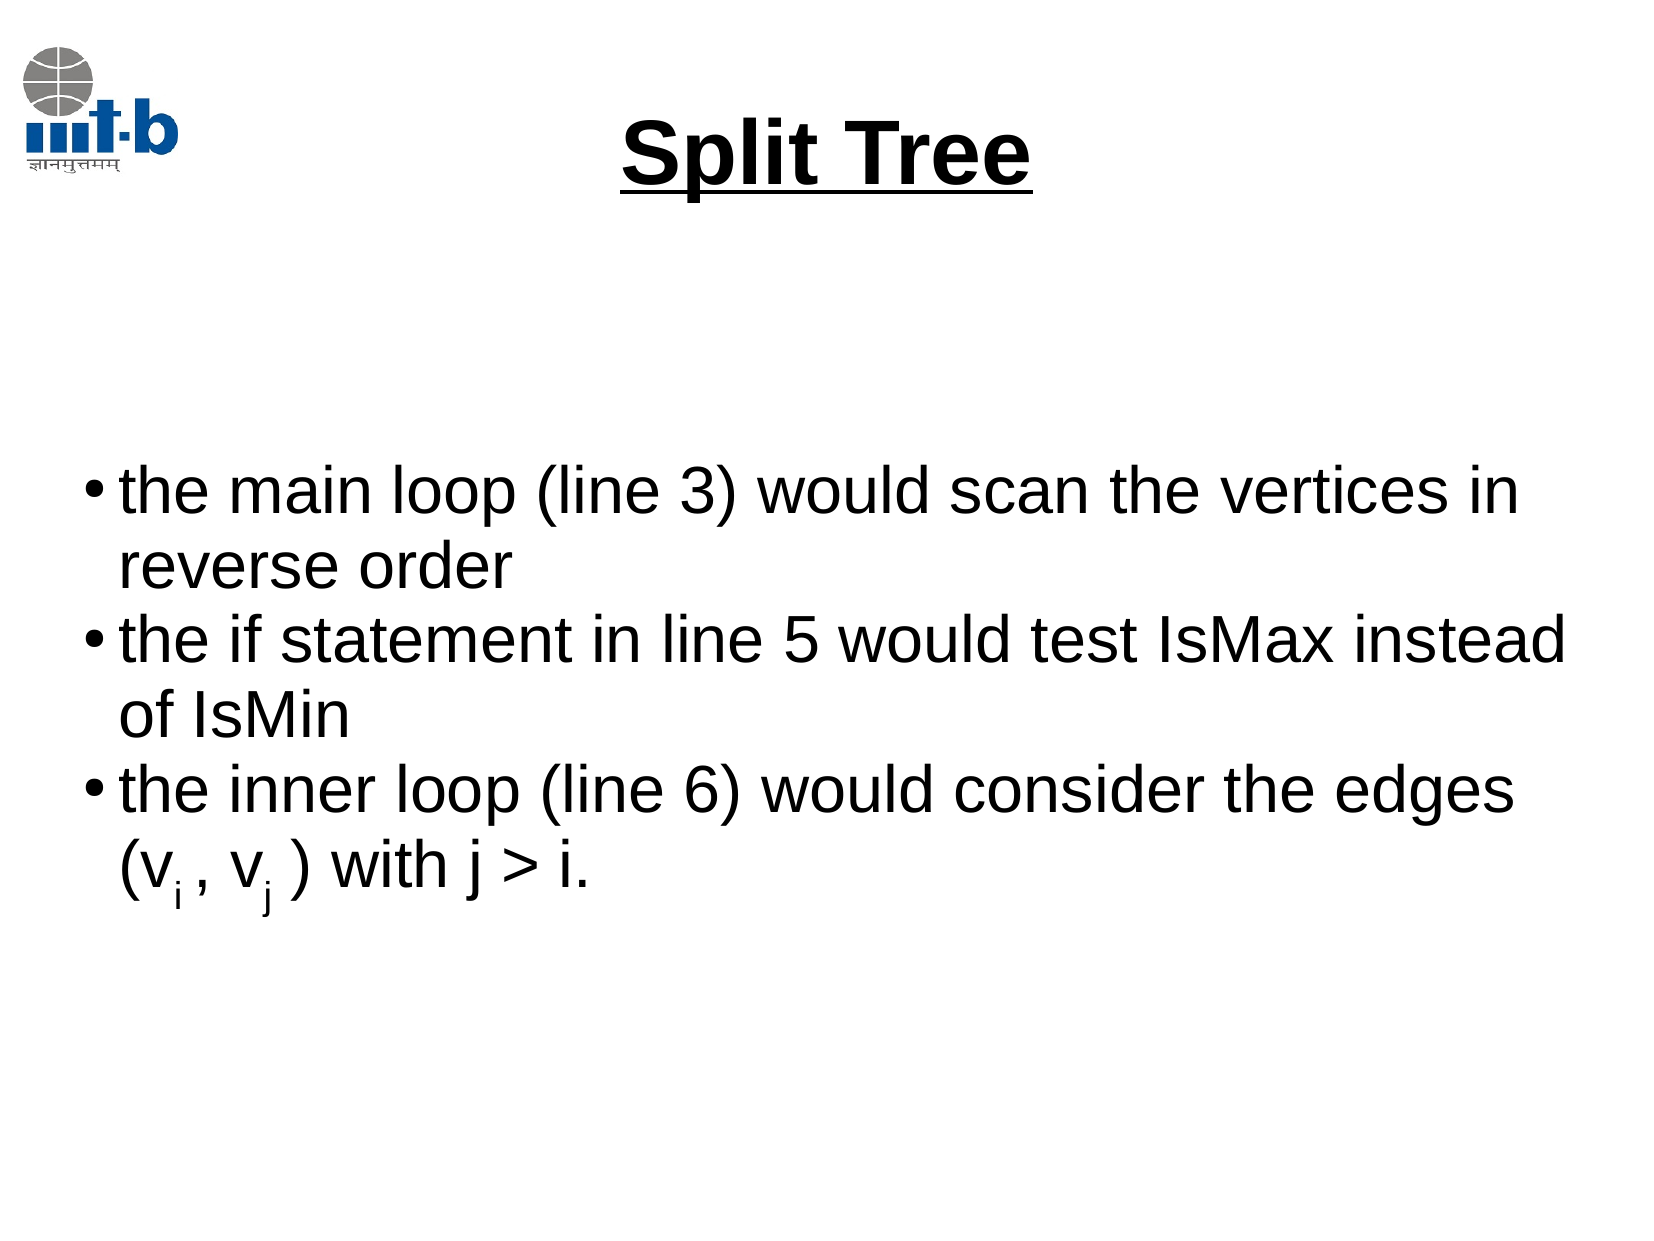

# Split Tree
the main loop (line 3) would scan the vertices in reverse order
the if statement in line 5 would test IsMax instead of IsMin
the inner loop (line 6) would consider the edges (vi , vj ) with j > i.